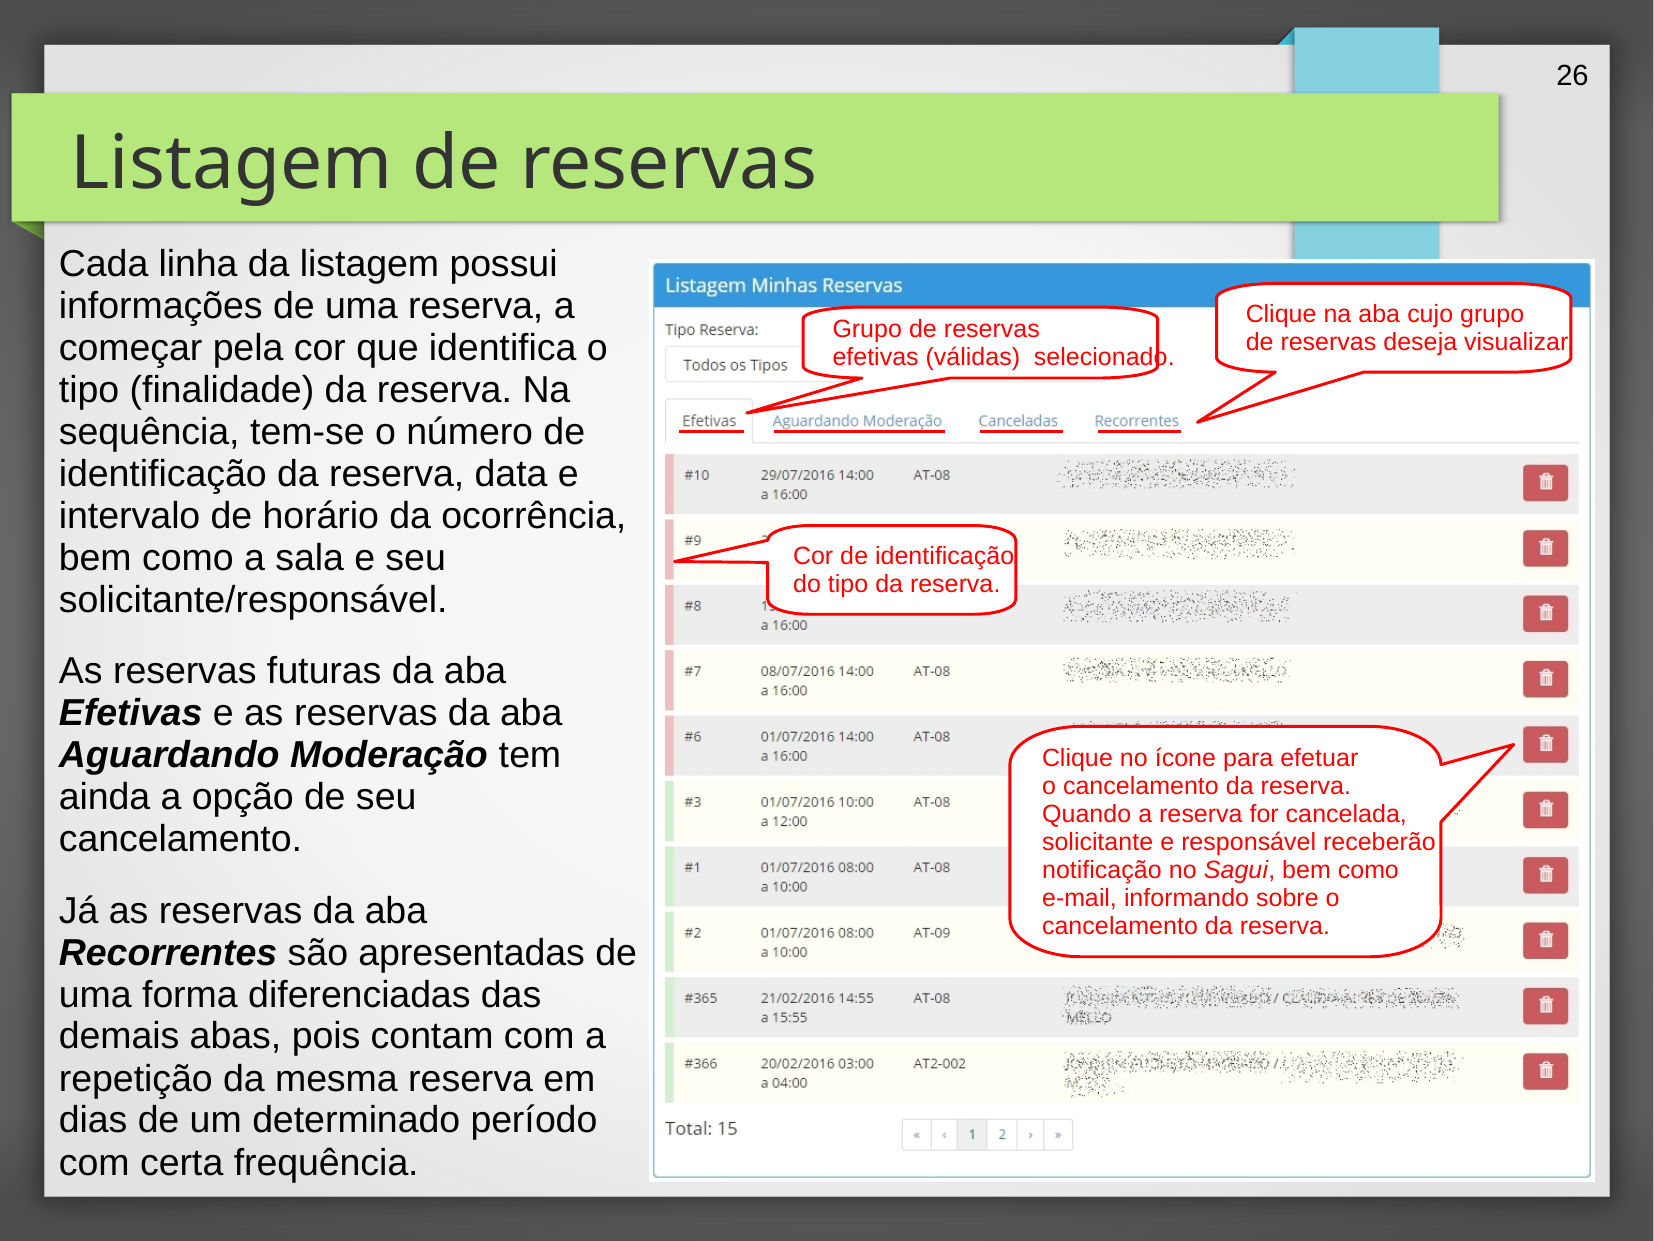

26
# Listagem de reservas
Cada linha da listagem possui informações de uma reserva, a começar pela cor que identifica o tipo (finalidade) da reserva. Na sequência, tem-se o número de identificação da reserva, data e intervalo de horário da ocorrência, bem como a sala e seu solicitante/responsável.
As reservas futuras da aba Efetivas e as reservas da aba Aguardando Moderação tem ainda a opção de seu cancelamento.
Já as reservas da aba Recorrentes são apresentadas de uma forma diferenciadas das demais abas, pois contam com a repetição da mesma reserva em dias de um determinado período com certa frequência.
Clique na aba cujo grupo
de reservas deseja visualizar.
Grupo de reservas
efetivas (válidas) selecionado.
Cor de identificação
do tipo da reserva.
Clique no ícone para efetuar
o cancelamento da reserva.
Quando a reserva for cancelada,
solicitante e responsável receberão
notificação no Sagui, bem como
e-mail, informando sobre o
cancelamento da reserva.